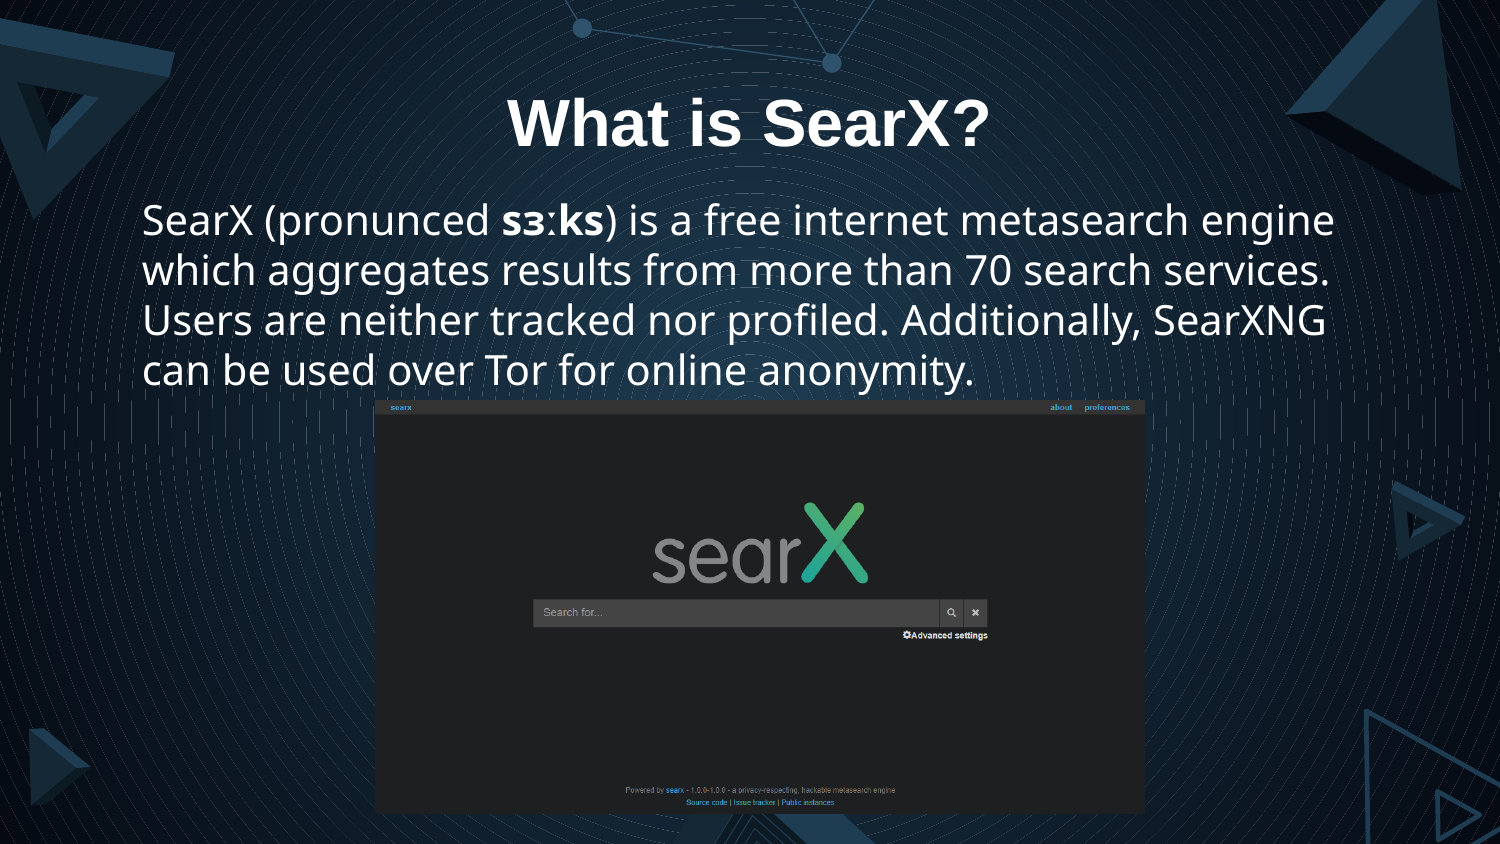

# What is SearX?
SearX (pronunced sɜːks) is a free internet metasearch engine which aggregates results from more than 70 search services. Users are neither tracked nor profiled. Additionally, SearXNG can be used over Tor for online anonymity.